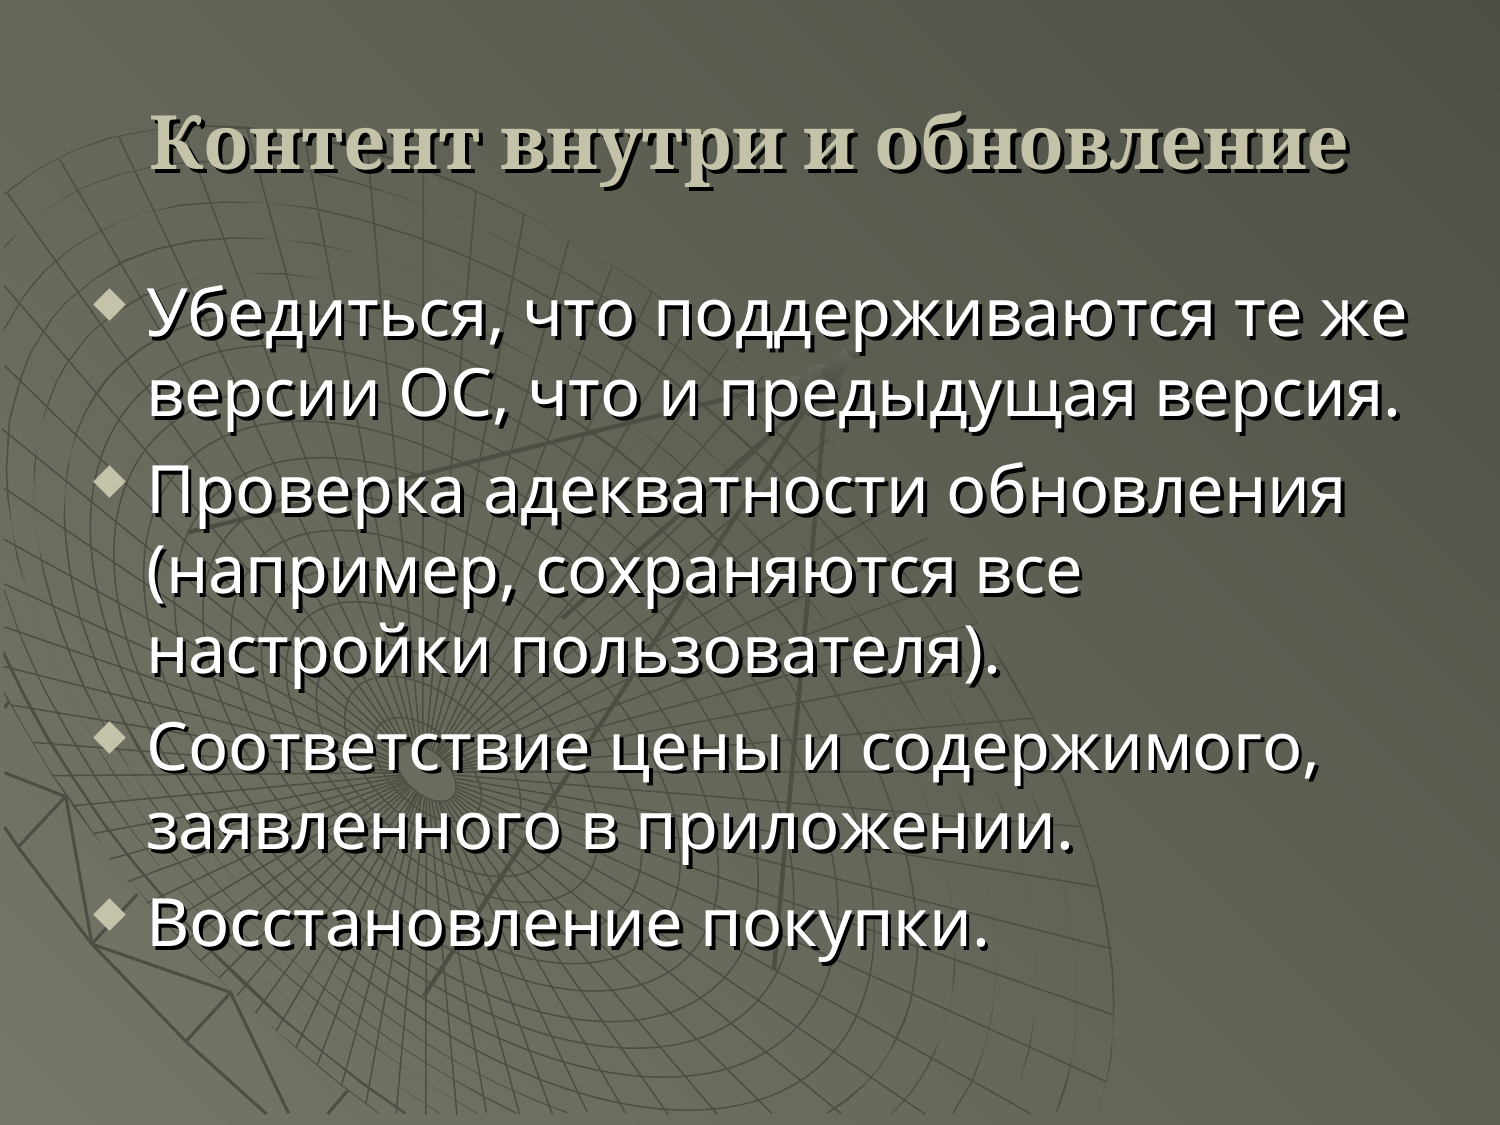

# Контент внутри и обновление
Убедиться, что поддерживаются те же версии ОС, что и предыдущая версия.
Проверка адекватности обновления (например, сохраняются все настройки пользователя).
Соответствие цены и содержимого, заявленного в приложении.
Восстановление покупки.